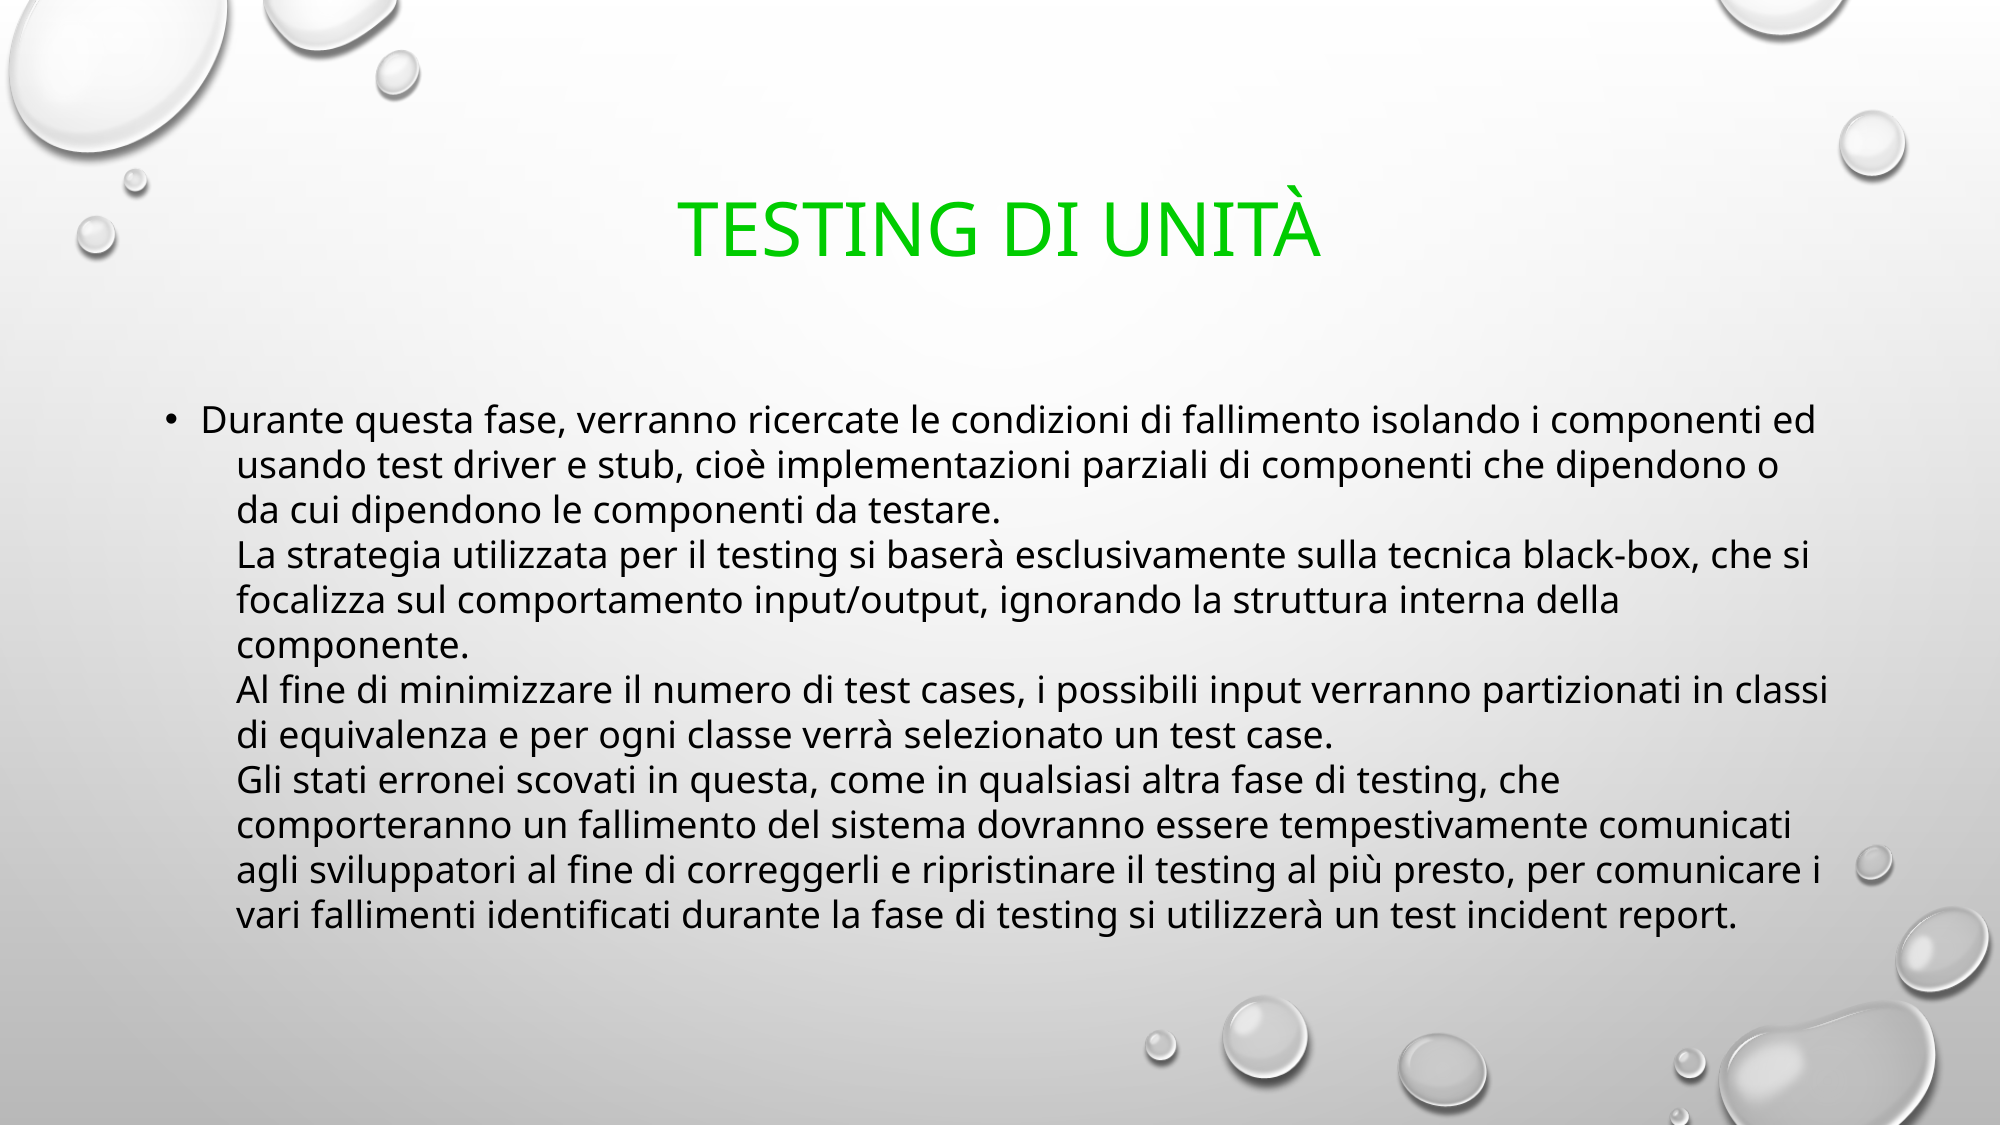

# Testing di unità
Durante questa fase, verranno ricercate le condizioni di fallimento isolando i componenti ed usando test driver e stub, cioè implementazioni parziali di componenti che dipendono o da cui dipendono le componenti da testare.
La strategia utilizzata per il testing si baserà esclusivamente sulla tecnica black-box, che si focalizza sul comportamento input/output, ignorando la struttura interna della componente.
Al fine di minimizzare il numero di test cases, i possibili input verranno partizionati in classi di equivalenza e per ogni classe verrà selezionato un test case.
Gli stati erronei scovati in questa, come in qualsiasi altra fase di testing, che comporteranno un fallimento del sistema dovranno essere tempestivamente comunicati agli sviluppatori al fine di correggerli e ripristinare il testing al più presto, per comunicare i vari fallimenti identificati durante la fase di testing si utilizzerà un test incident report.